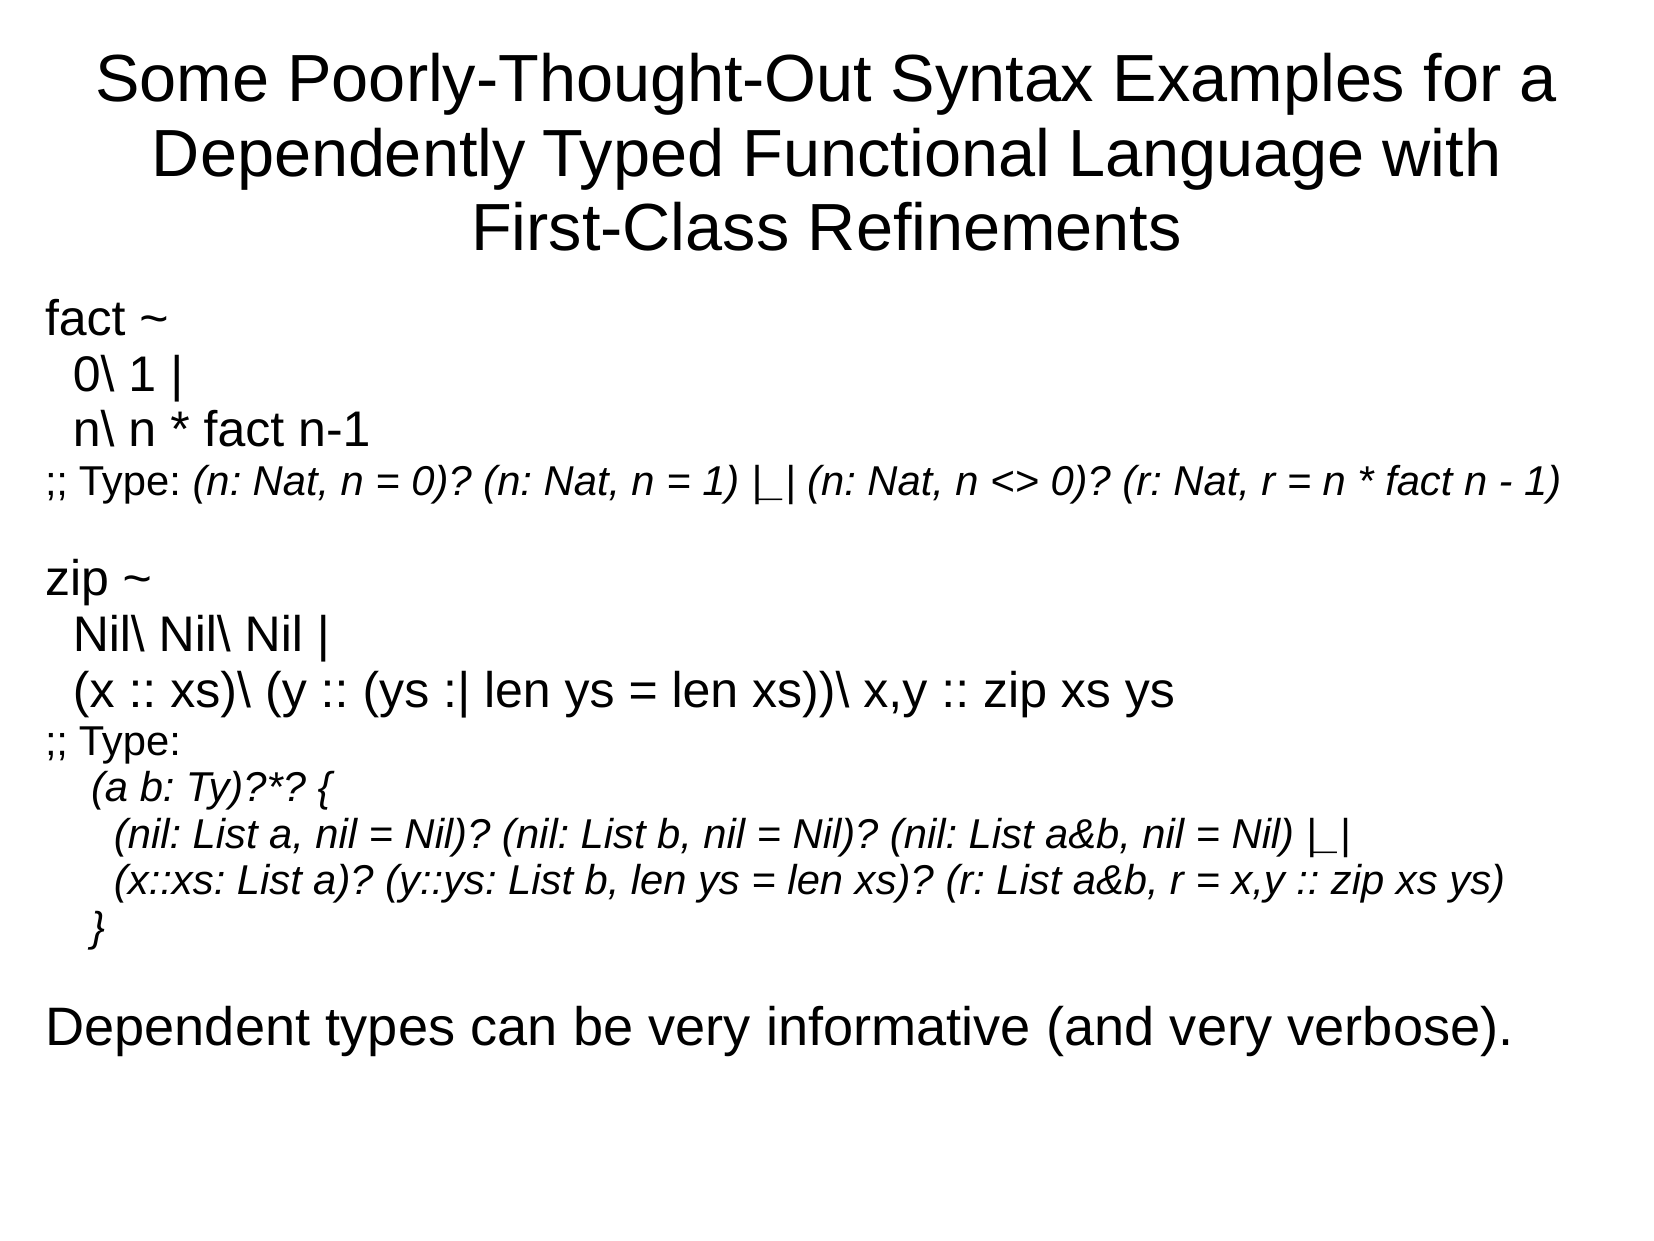

# Some Poorly-Thought-Out Syntax Examples for a Dependently Typed Functional Language with First-Class Refinements
fact ~
 0\ 1 |
 n\ n * fact n-1
;; Type: (n: Nat, n = 0)? (n: Nat, n = 1) |_| (n: Nat, n <> 0)? (r: Nat, r = n * fact n - 1)
zip ~
 Nil\ Nil\ Nil |
 (x :: xs)\ (y :: (ys :| len ys = len xs))\ x,y :: zip xs ys
;; Type:
 (a b: Ty)?*? {
 (nil: List a, nil = Nil)? (nil: List b, nil = Nil)? (nil: List a&b, nil = Nil) |_|
 (x::xs: List a)? (y::ys: List b, len ys = len xs)? (r: List a&b, r = x,y :: zip xs ys)
 }
Dependent types can be very informative (and very verbose).